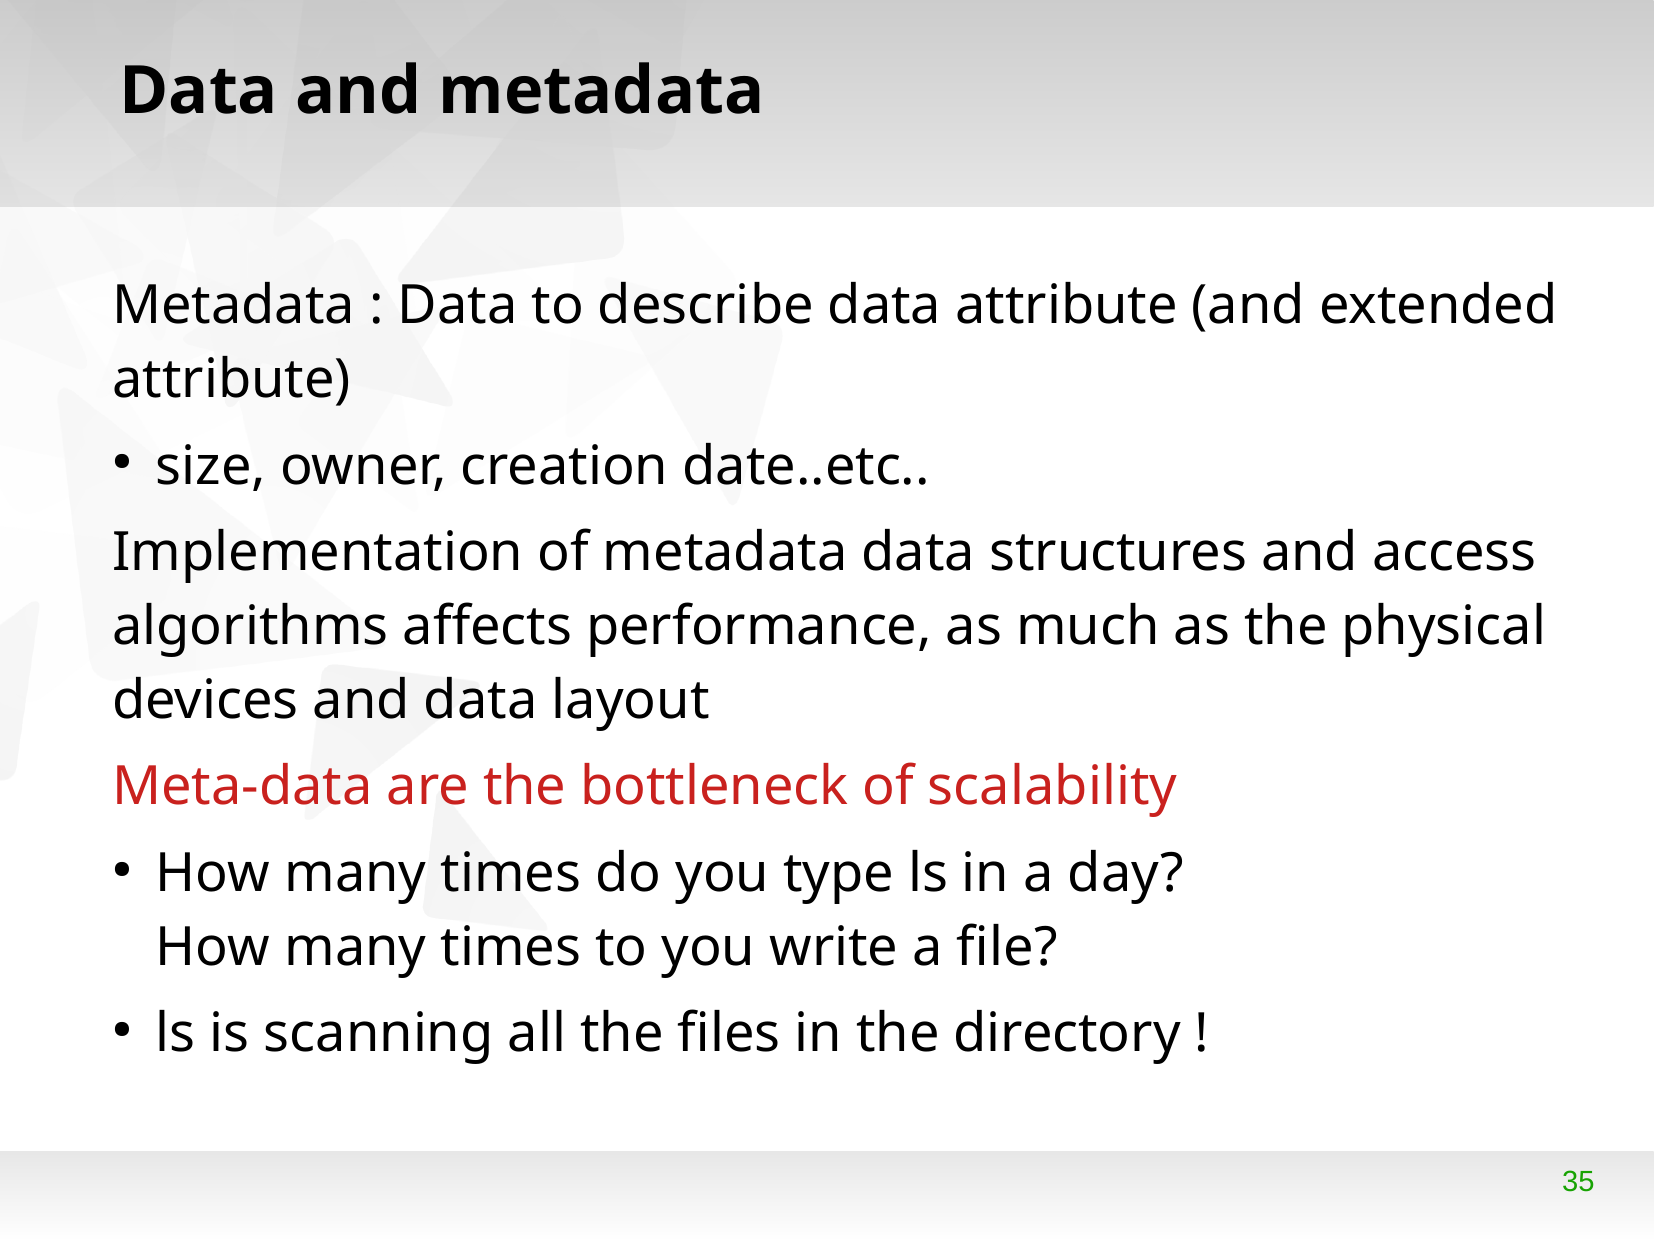

# Data and metadata
Metadata : Data to describe data attribute (and extended attribute)
size, owner, creation date..etc..
Implementation of metadata data structures and access algorithms affects performance, as much as the physical devices and data layout
Meta-data are the bottleneck of scalability
How many times do you type ls in a day?
How many times to you write a file?
ls is scanning all the files in the directory !
35